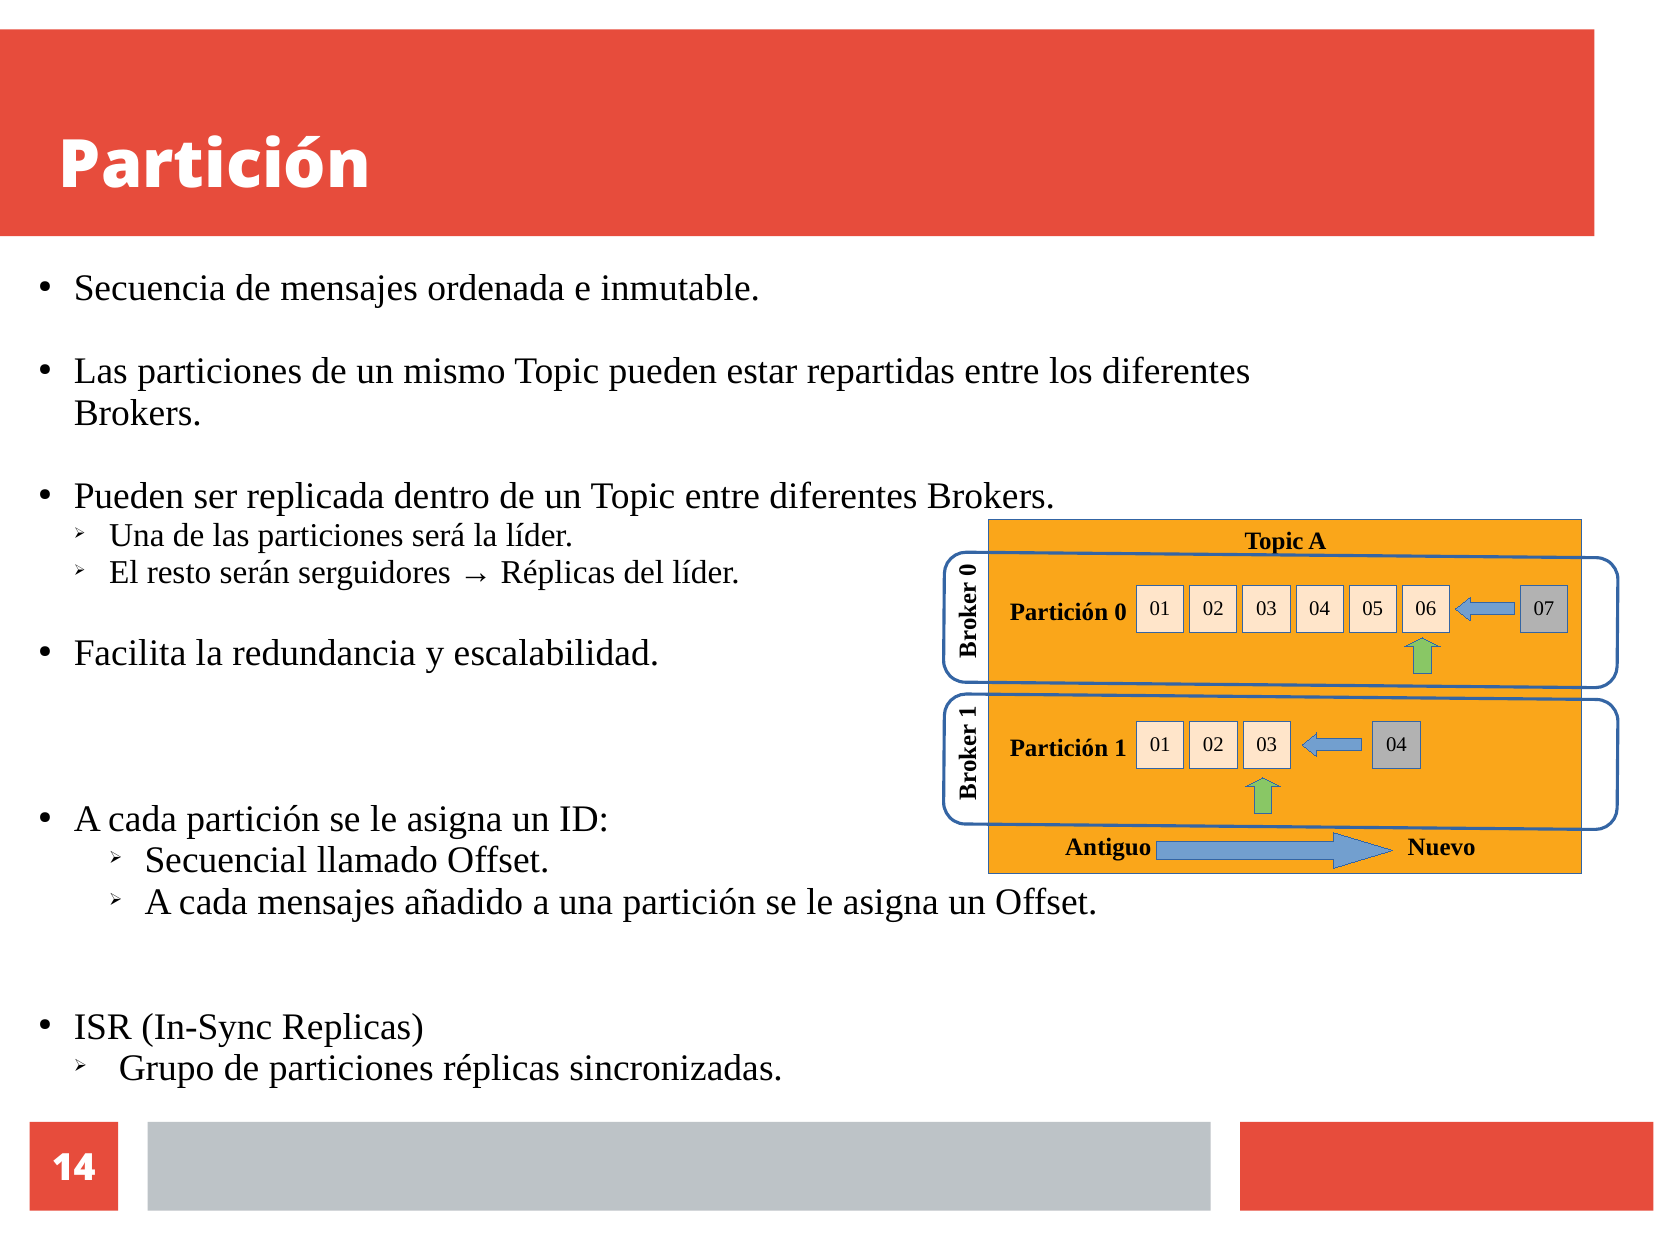

# Partición
Secuencia de mensajes ordenada e inmutable.
Las particiones de un mismo Topic pueden estar repartidas entre los diferentes Brokers.
Pueden ser replicada dentro de un Topic entre diferentes Brokers.
Una de las particiones será la líder.
El resto serán serguidores → Réplicas del líder.
Facilita la redundancia y escalabilidad.
A cada partición se le asigna un ID:
Secuencial llamado Offset.
A cada mensajes añadido a una partición se le asigna un Offset.
ISR (In-Sync Replicas)
 Grupo de particiones réplicas sincronizadas.
Topic A
Broker 0
01
02
03
04
05
06
07
Partición 0
01
02
03
04
Broker 1
Partición 1
Antiguo
Nuevo
14